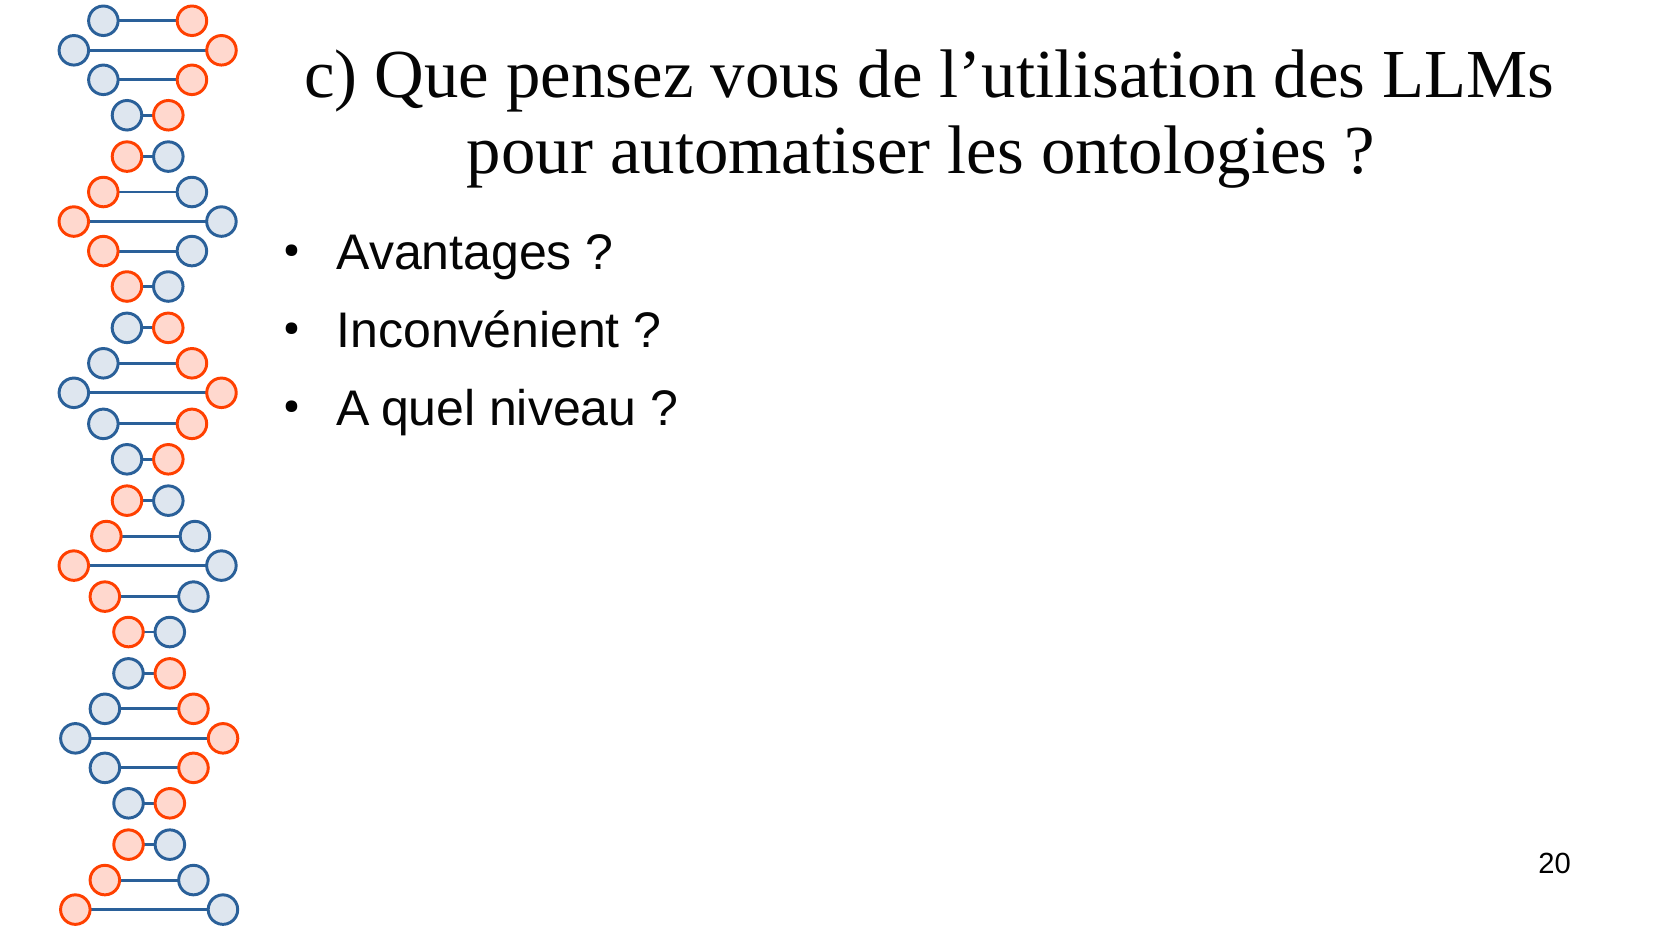

# c) Que pensez vous de l’utilisation des LLMs pour automatiser les ontologies ?
Avantages ?
Inconvénient ?
A quel niveau ?
20